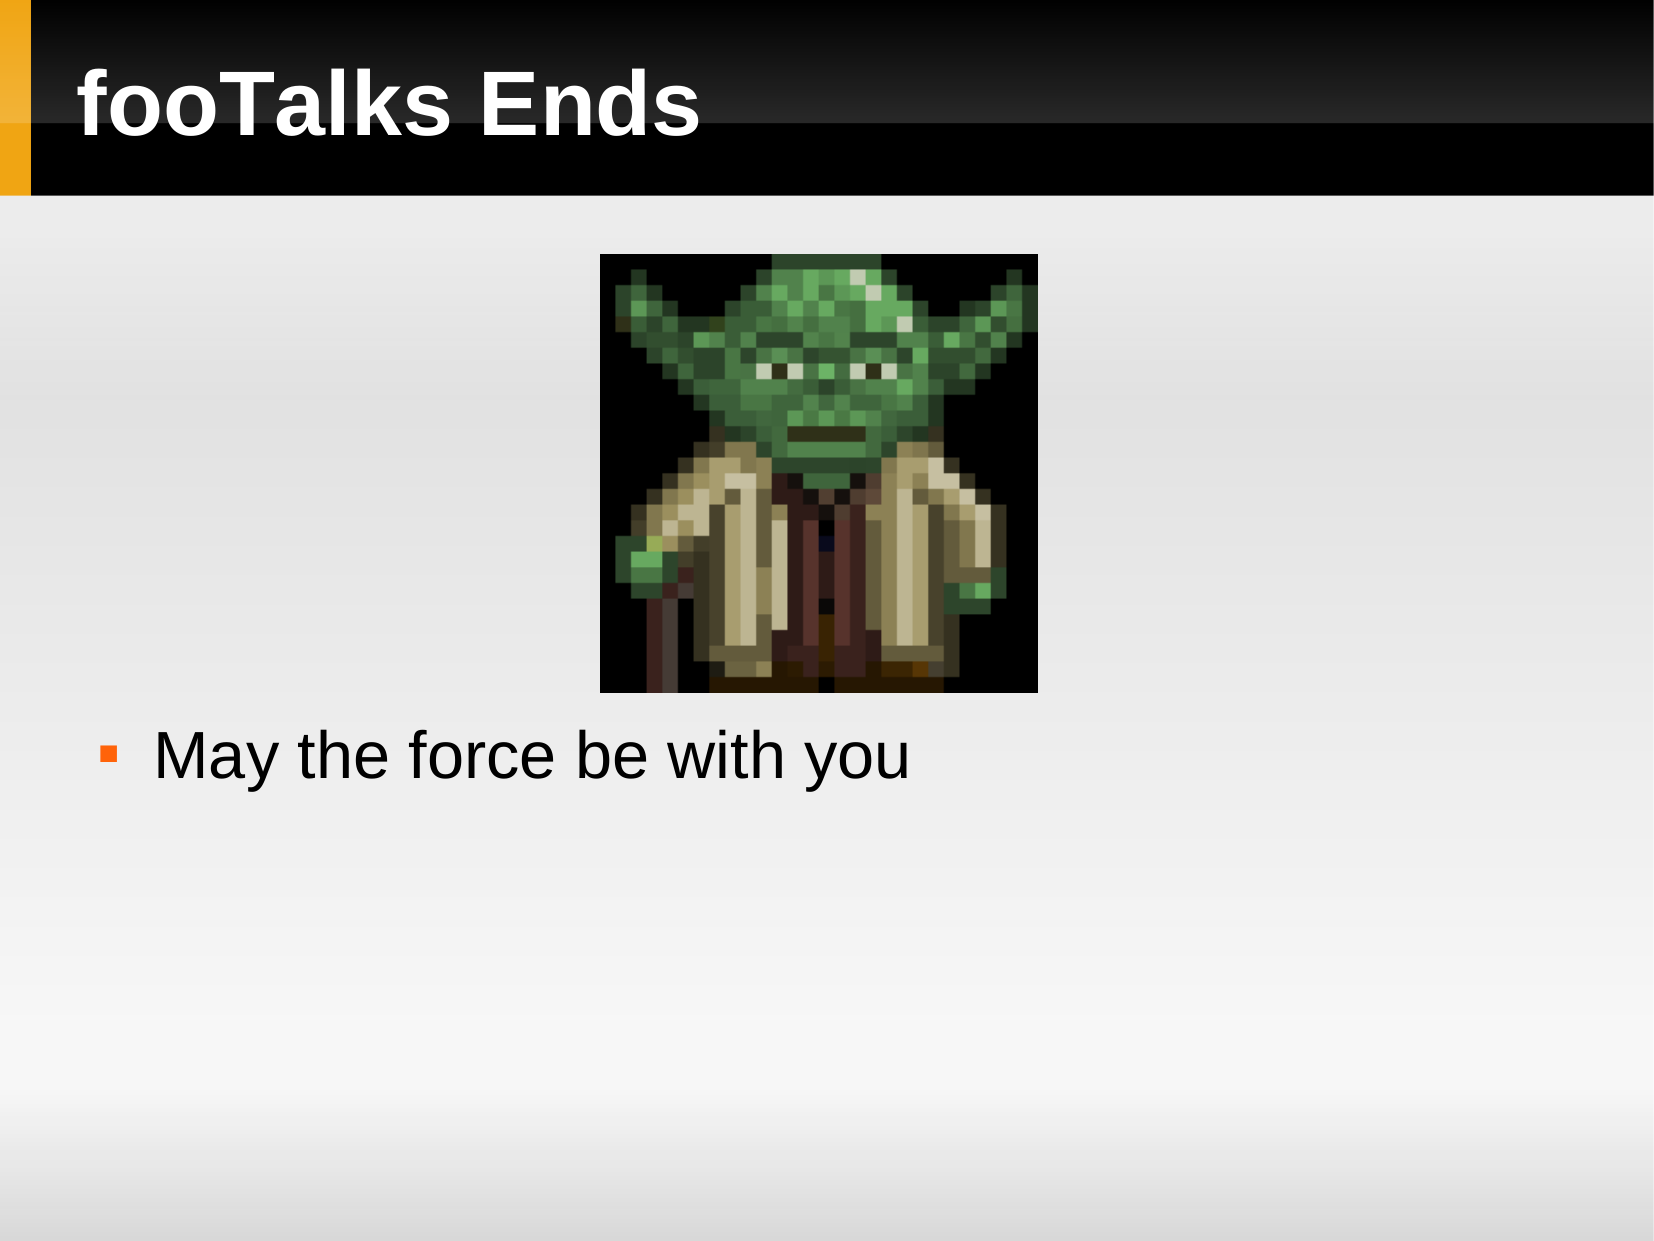

# fooTalks Ends
May the force be with you